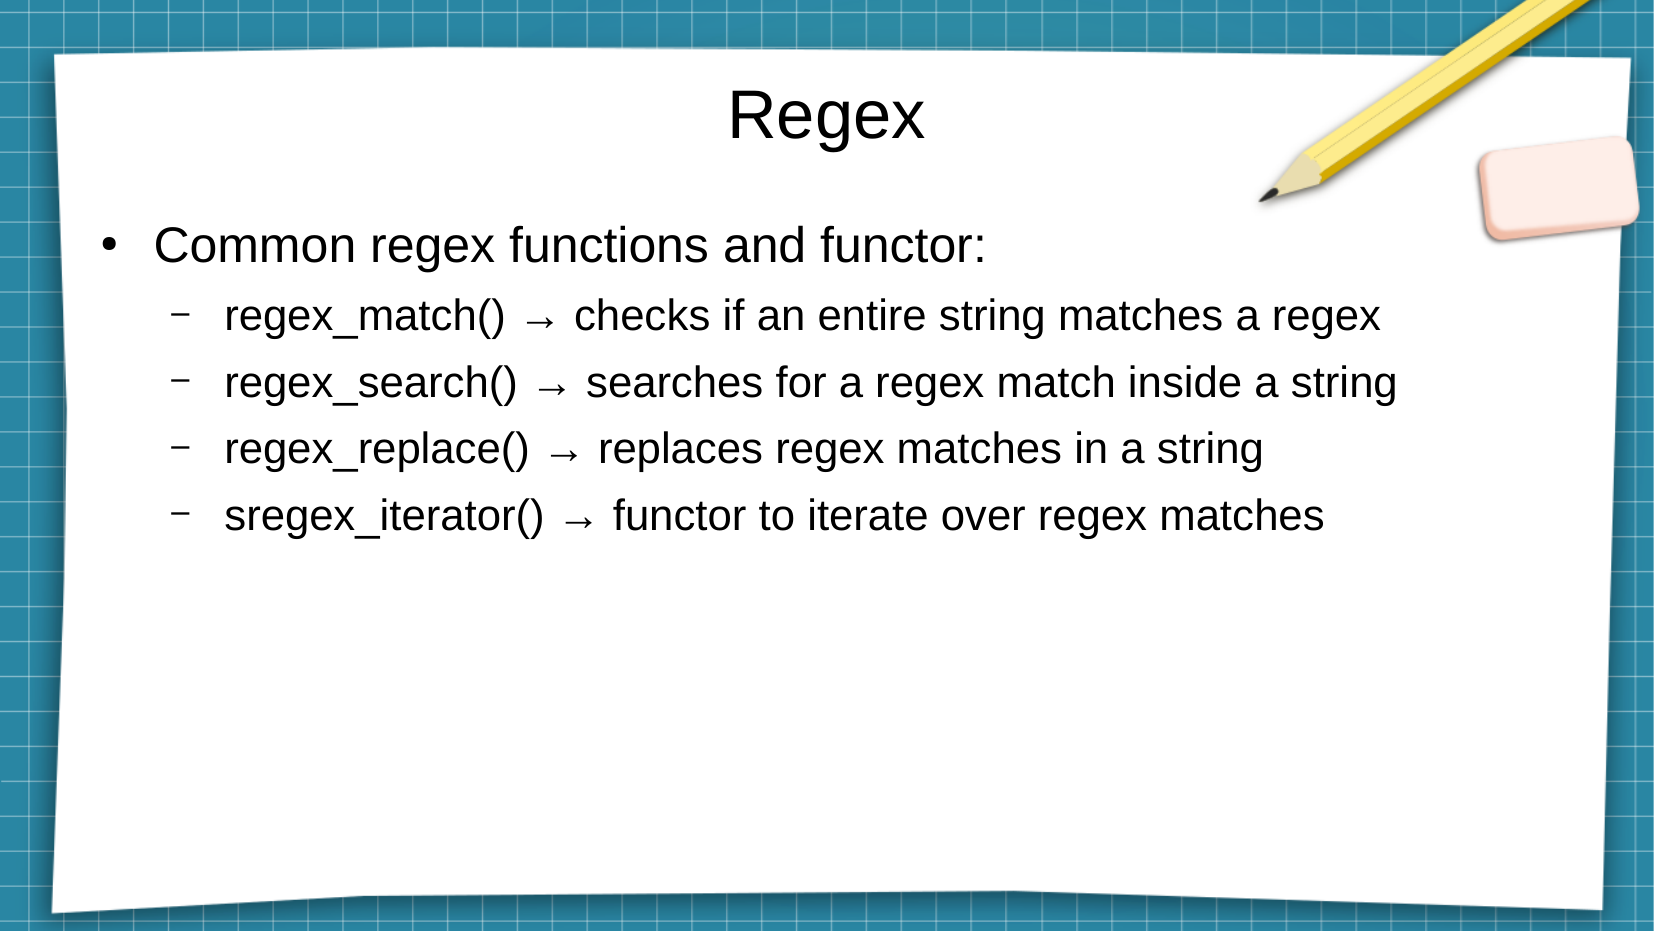

# Regex
Common regex functions and functor:
regex_match() → checks if an entire string matches a regex
regex_search() → searches for a regex match inside a string
regex_replace() → replaces regex matches in a string
sregex_iterator() → functor to iterate over regex matches